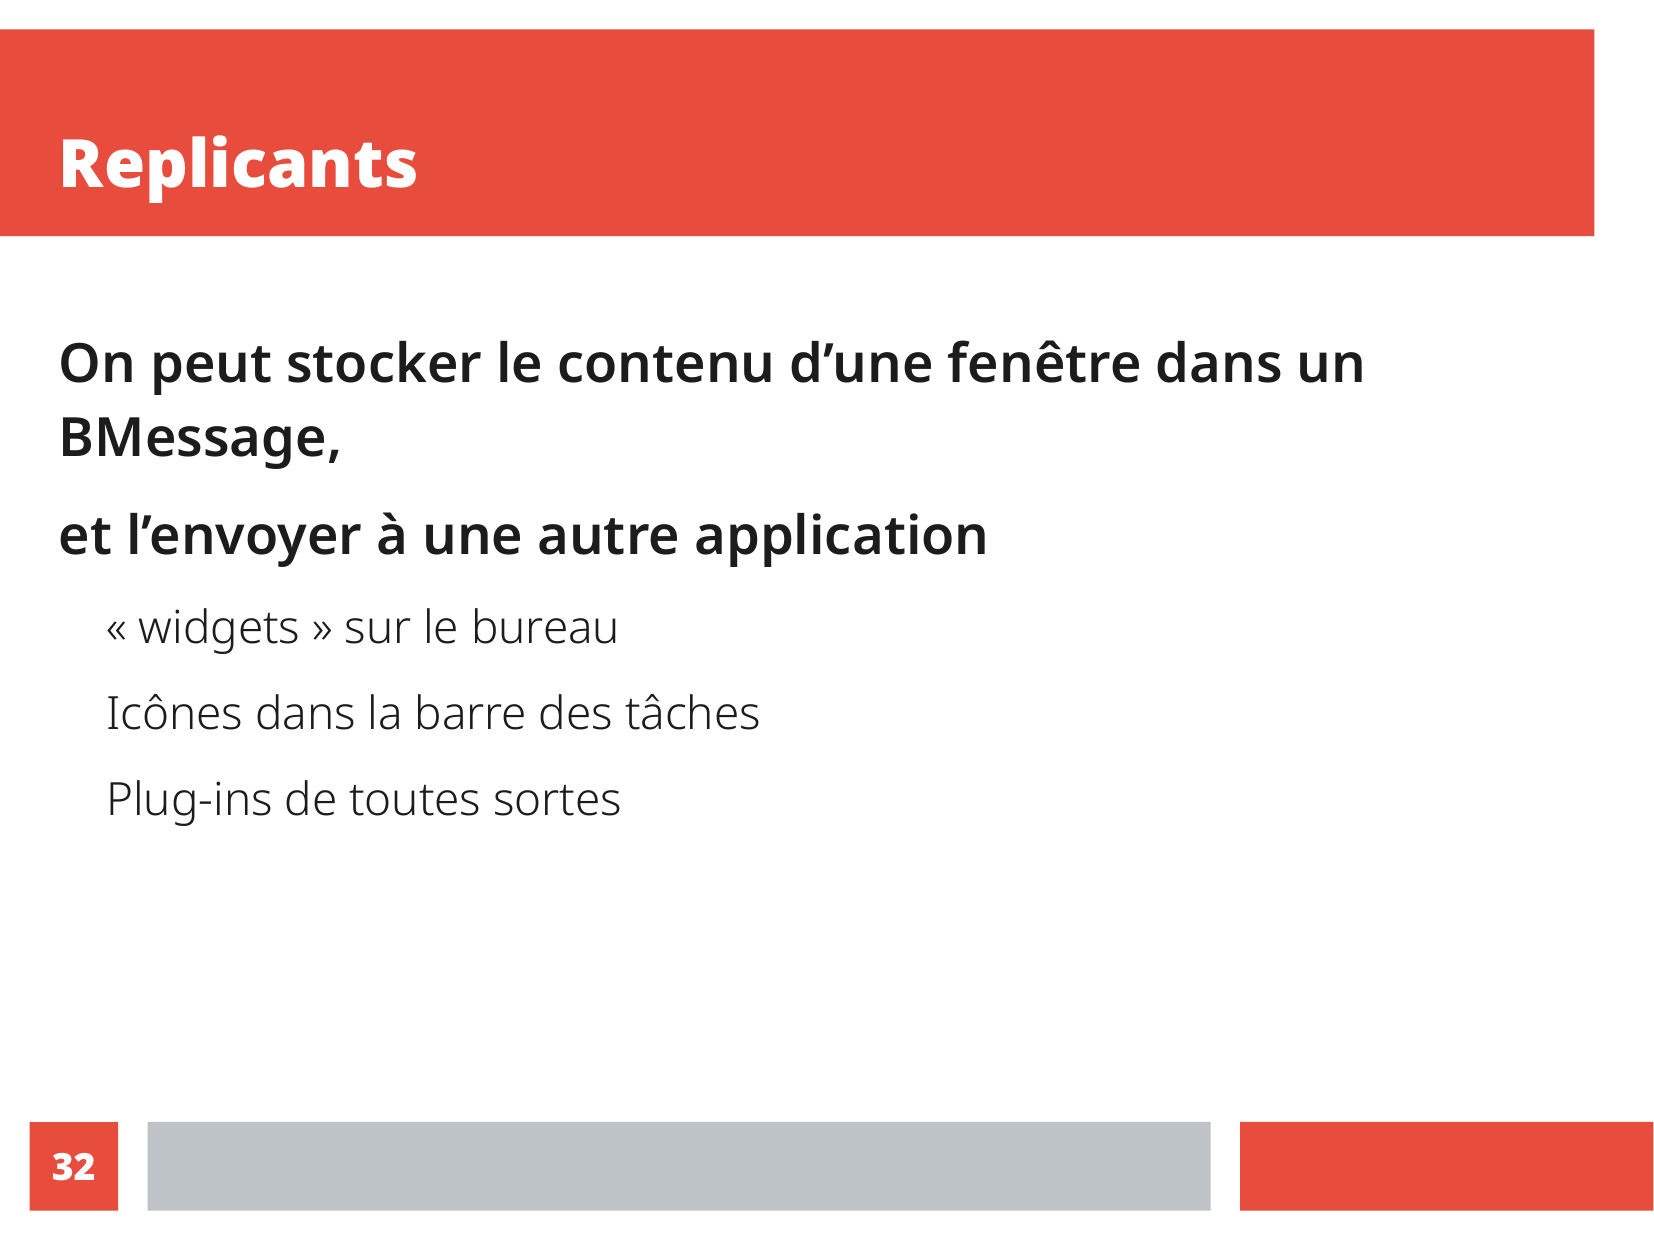

# Replicants
On peut stocker le contenu d’une fenêtre dans un BMessage,
et l’envoyer à une autre application
« widgets » sur le bureau
Icônes dans la barre des tâches
Plug-ins de toutes sortes
32